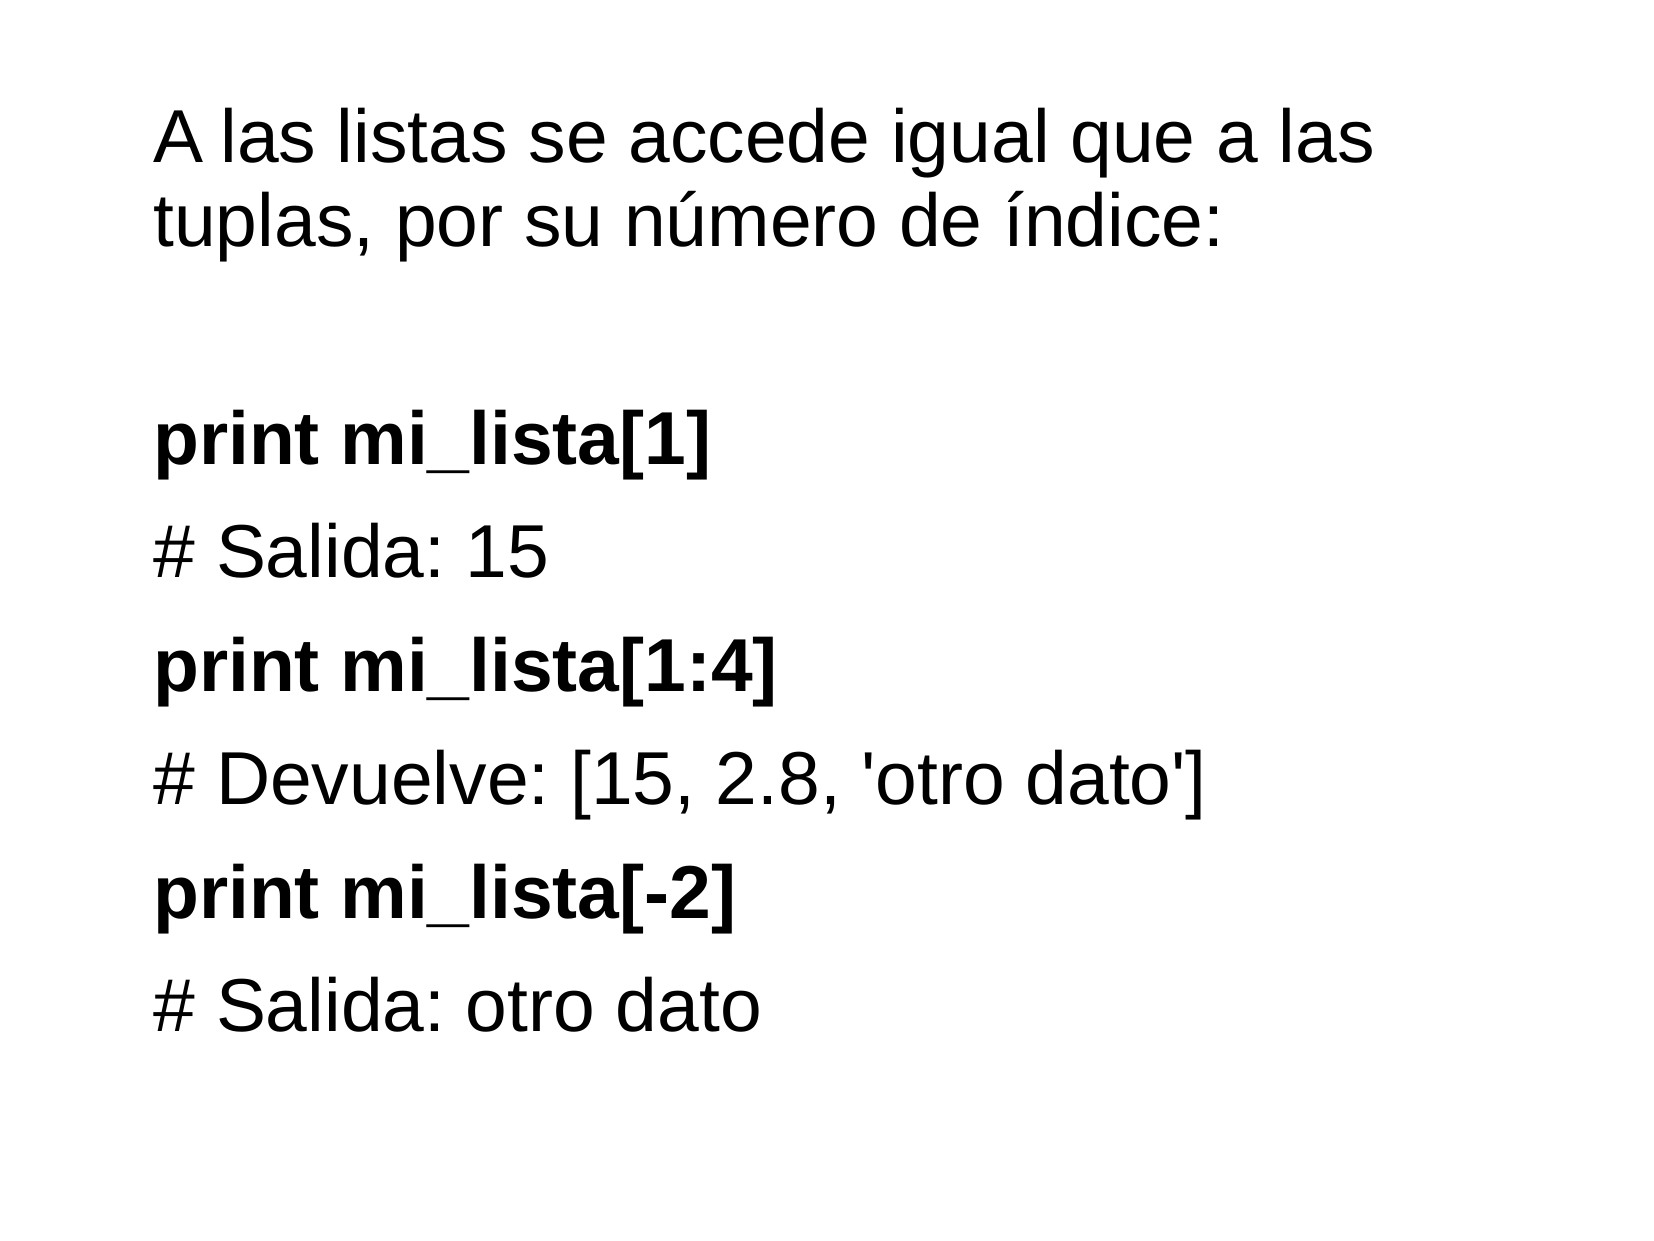

# A las listas se accede igual que a las tuplas, por su número de índice:
print mi_lista[1]
# Salida: 15
print mi_lista[1:4]
# Devuelve: [15, 2.8, 'otro dato']
print mi_lista[-2]
# Salida: otro dato